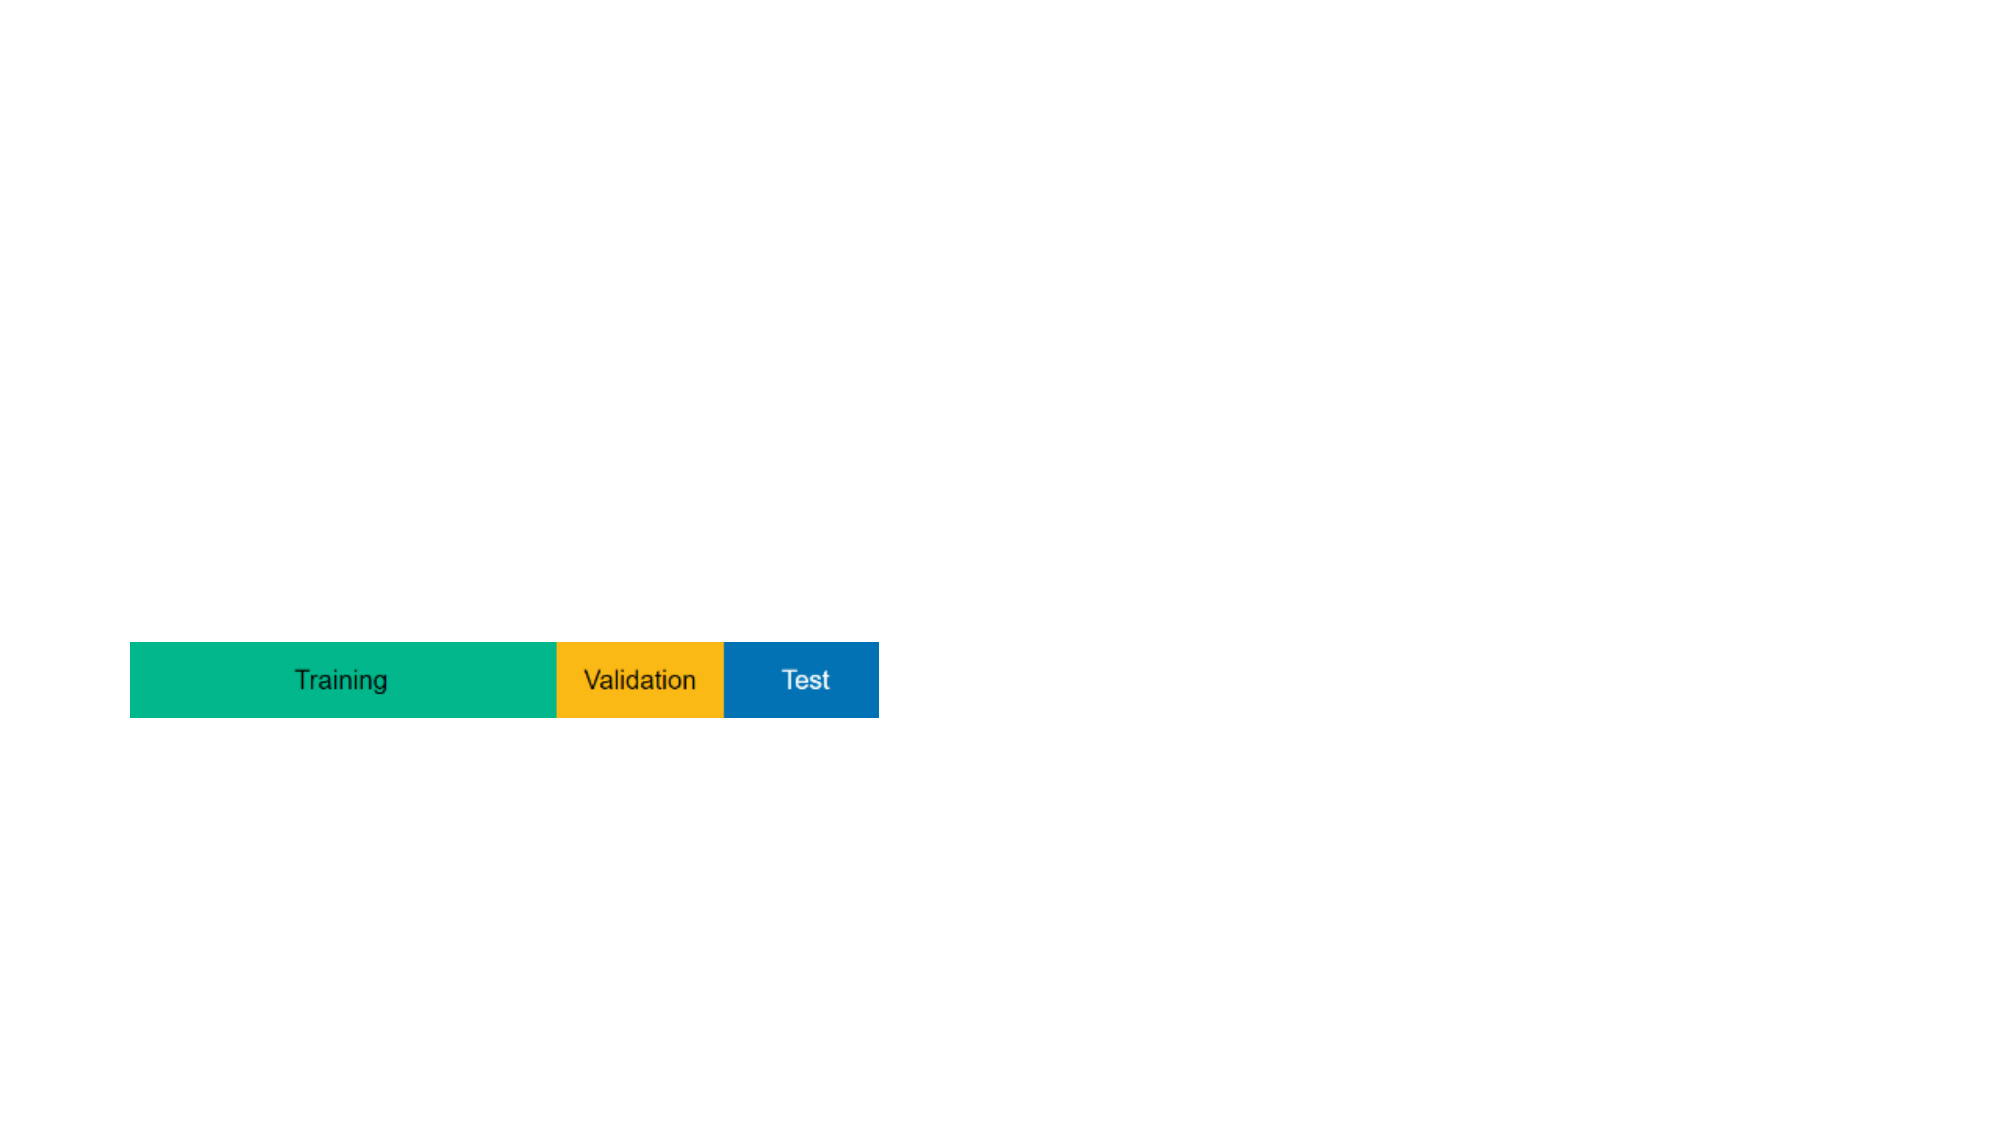

Entraînement du Modèle
Résultats de l'Entraînement
Séparation de l'Ensemble de Données
Nous avons utilisé la méthode train_test_split pour diviser nos données en ensembles d'entraînement, de validation et de test.
Répartition des données :
Ensemble d'entraînement : 70%
Ensemble de validation : 15%
Ensemble de test : 15%
Pour maintenir la distribution IA/Humain de manière équilibrée dans chacun de ces ensembles, nous avons opté pour une approche de stratified split. Cette méthodologie assure que le modèle est exposé à une diversité suffisante tout en conservant une représentation juste des deux sources de texte.
Précision sur l'ensemble d'entraînement : ~99.02%
Perte sur l'ensemble d'entraînement : ~0.0460
Précision sur l'ensemble de validation : ~90.20%
Perte sur l'ensemble de validation : ~0.3512
Le modèle a vraiment bien appris avec notre collection de textes, atteignant une précision élevée d'environ 99.02% sur ceux qu'il avait vus auparavant. Cela signifie qu'il a bien compris les détails subtils des textes générés par des humains et des IA grâce aux paramètres spécifiques que nous avons choisis.
Cependant, il faut garder à l'esprit que ces résultats sont basés sur notre groupe de textes particulier. On se demande si le modèle maintiendra cette performance lorsque confronté à une plus grande variété de textes générés par IA. Pour le savoir, nous devons le tester sur différentes sources pour avoir une idée plus précise de sa performance globale.